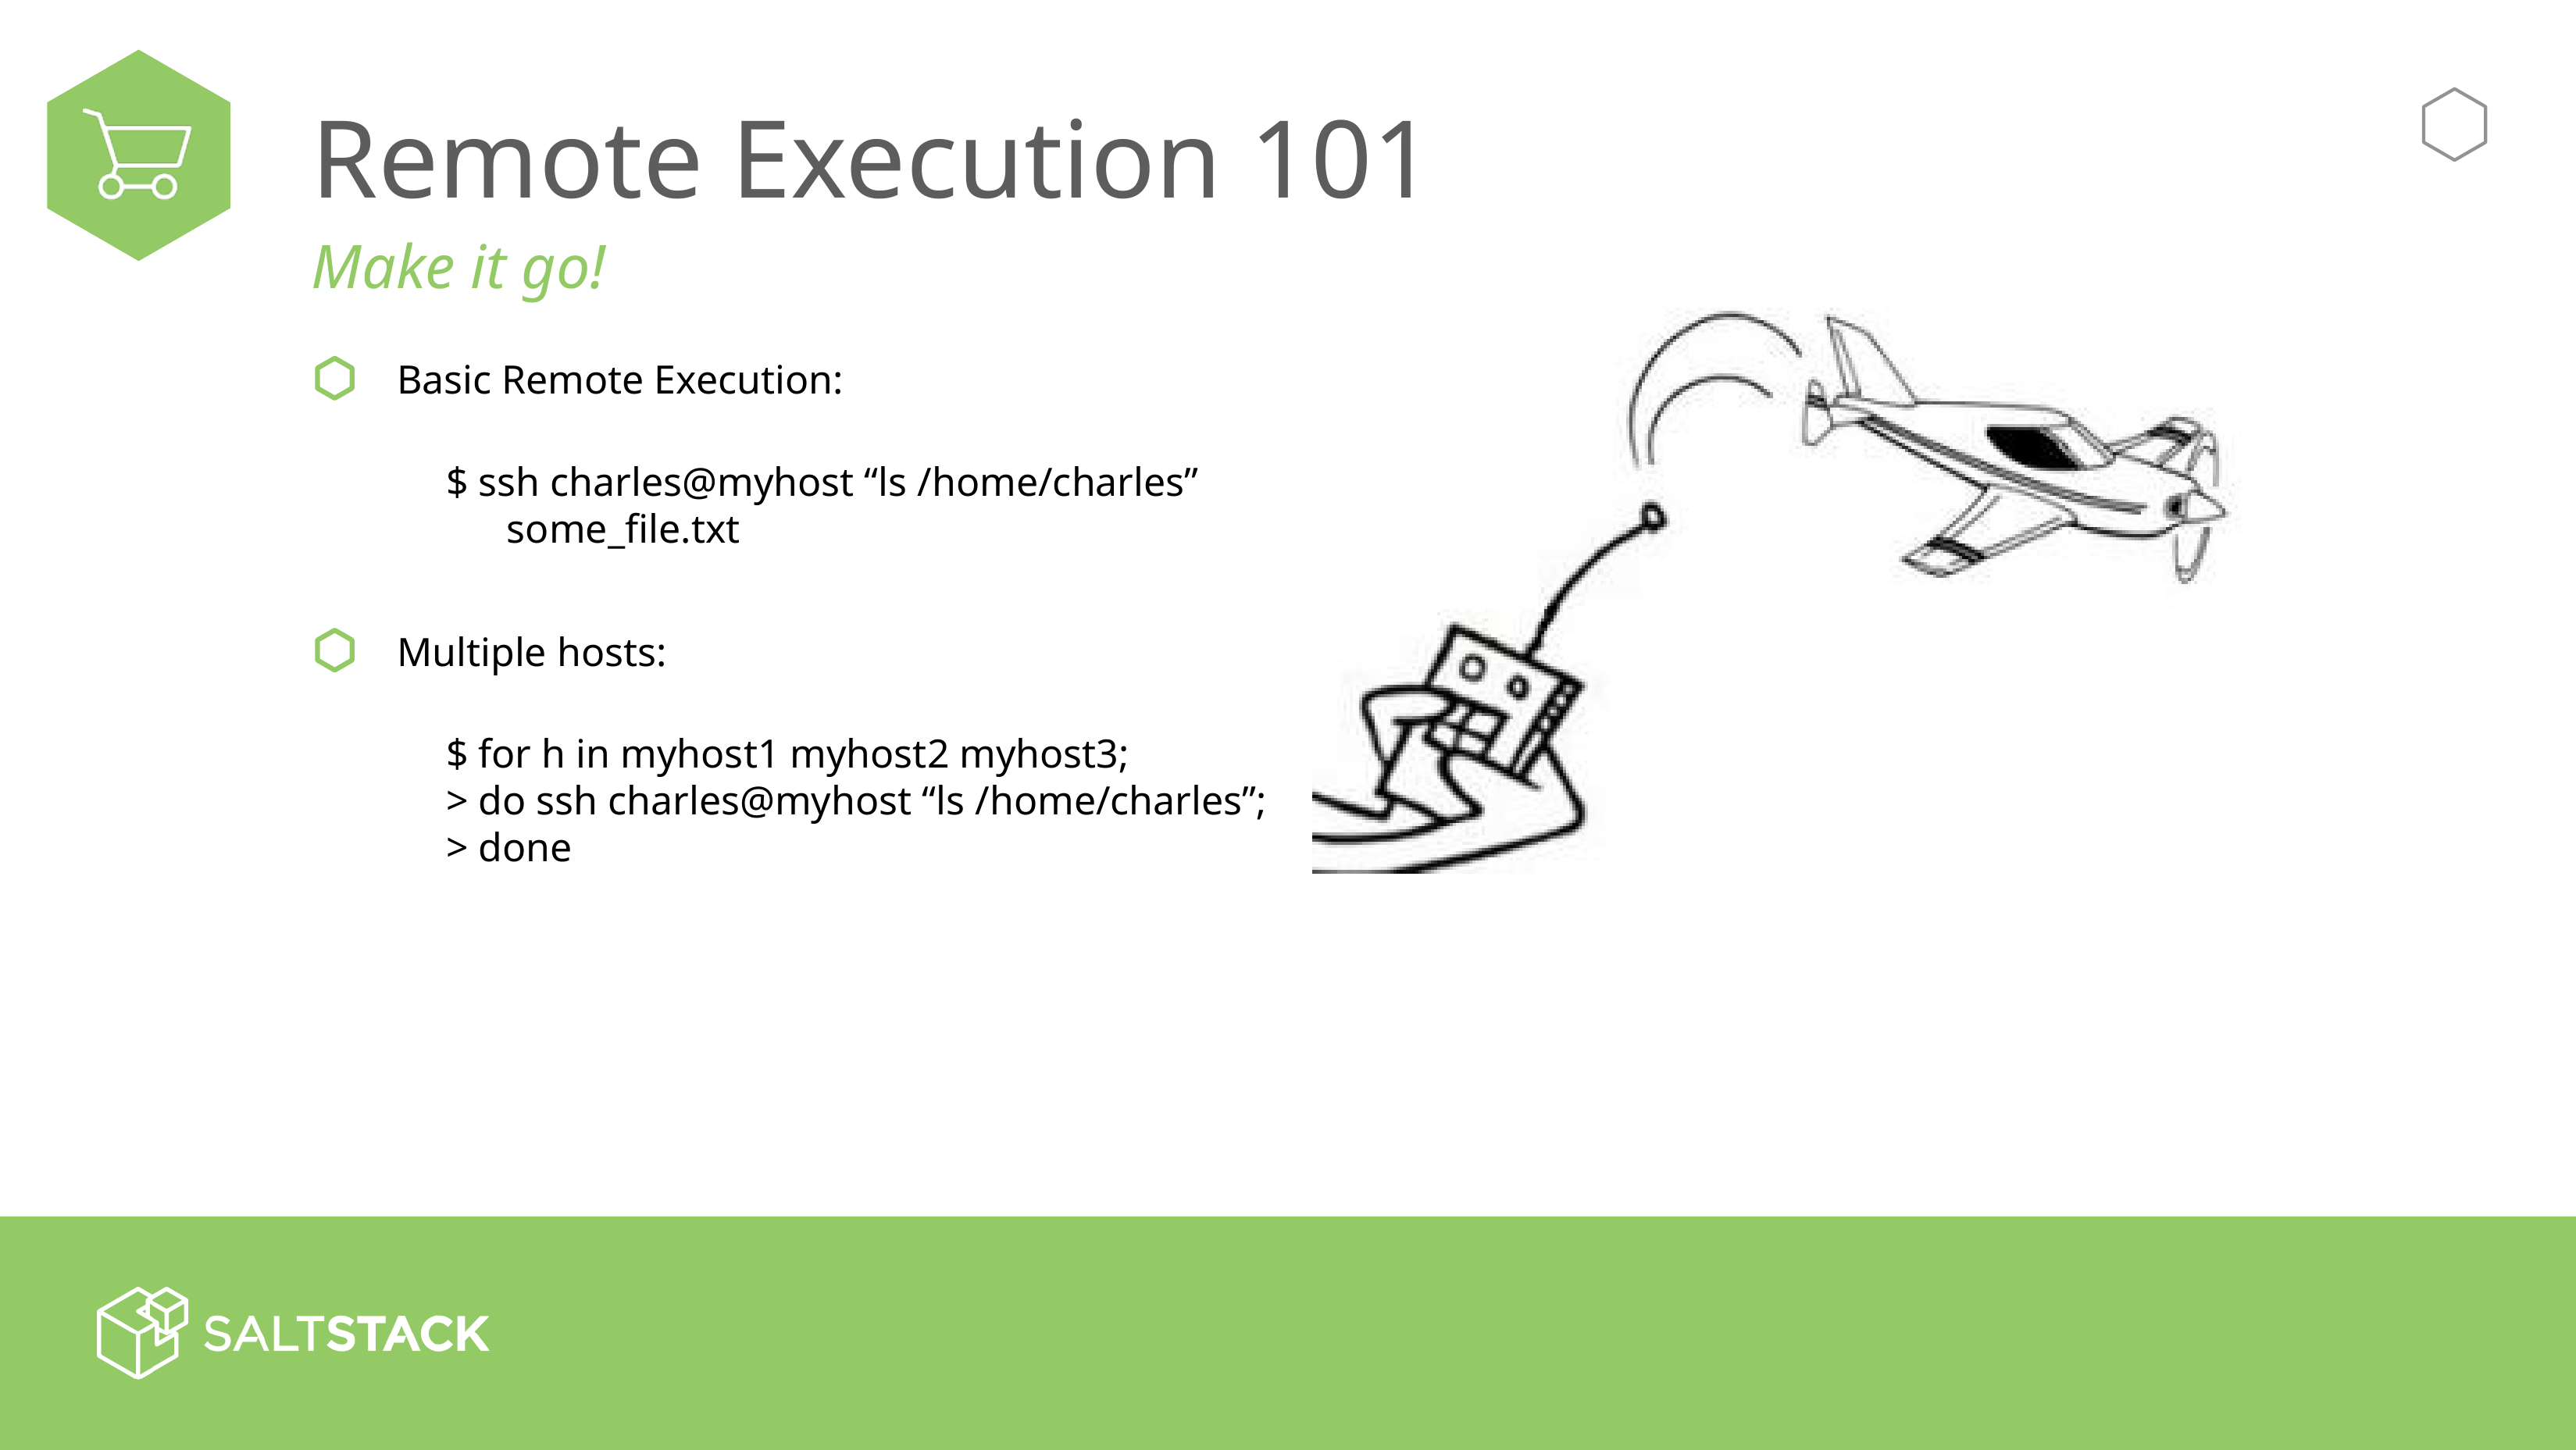

Remote Execution 101
Make it go!
Basic Remote Execution:
$ ssh charles@myhost “ls /home/charles”
 some_file.txt
Multiple hosts:
$ for h in myhost1 myhost2 myhost3;
> do ssh charles@myhost “ls /home/charles”;
> done